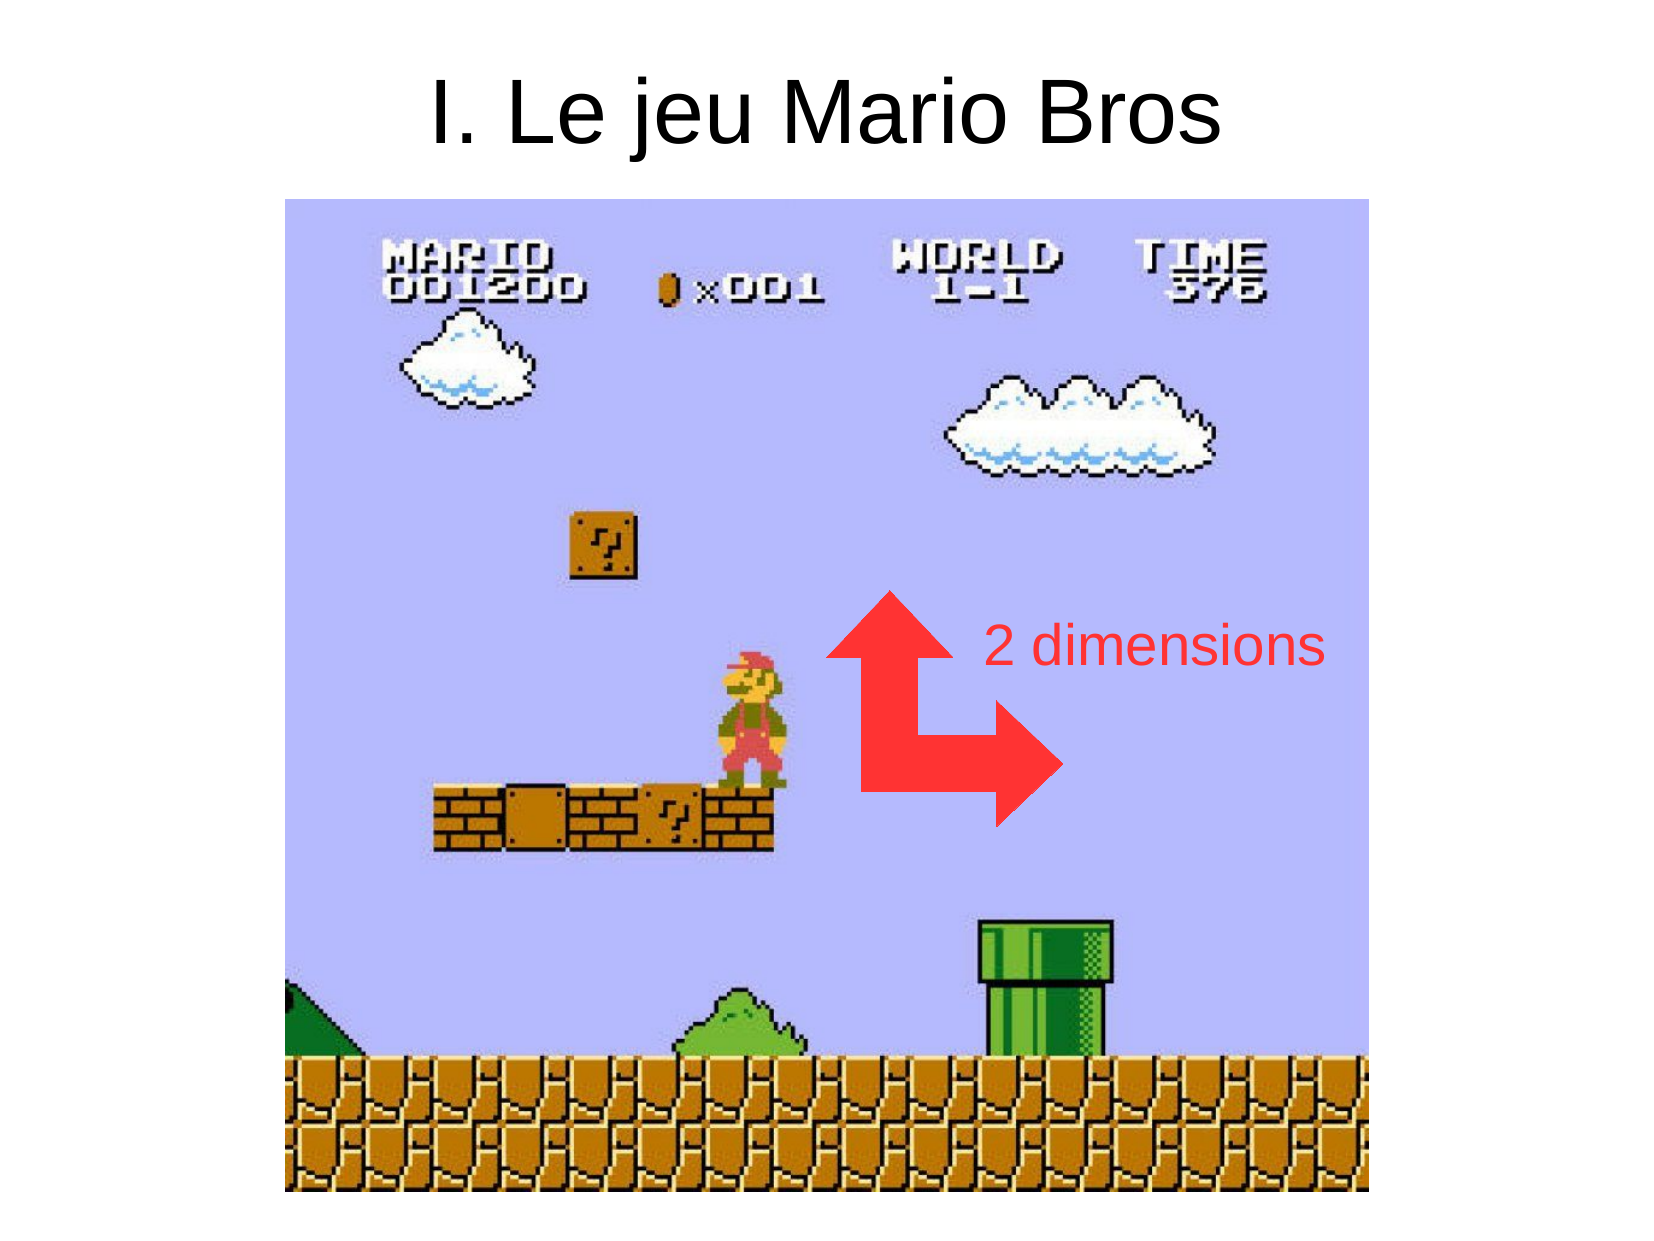

# I. Le jeu Mario Bros
2 dimensions